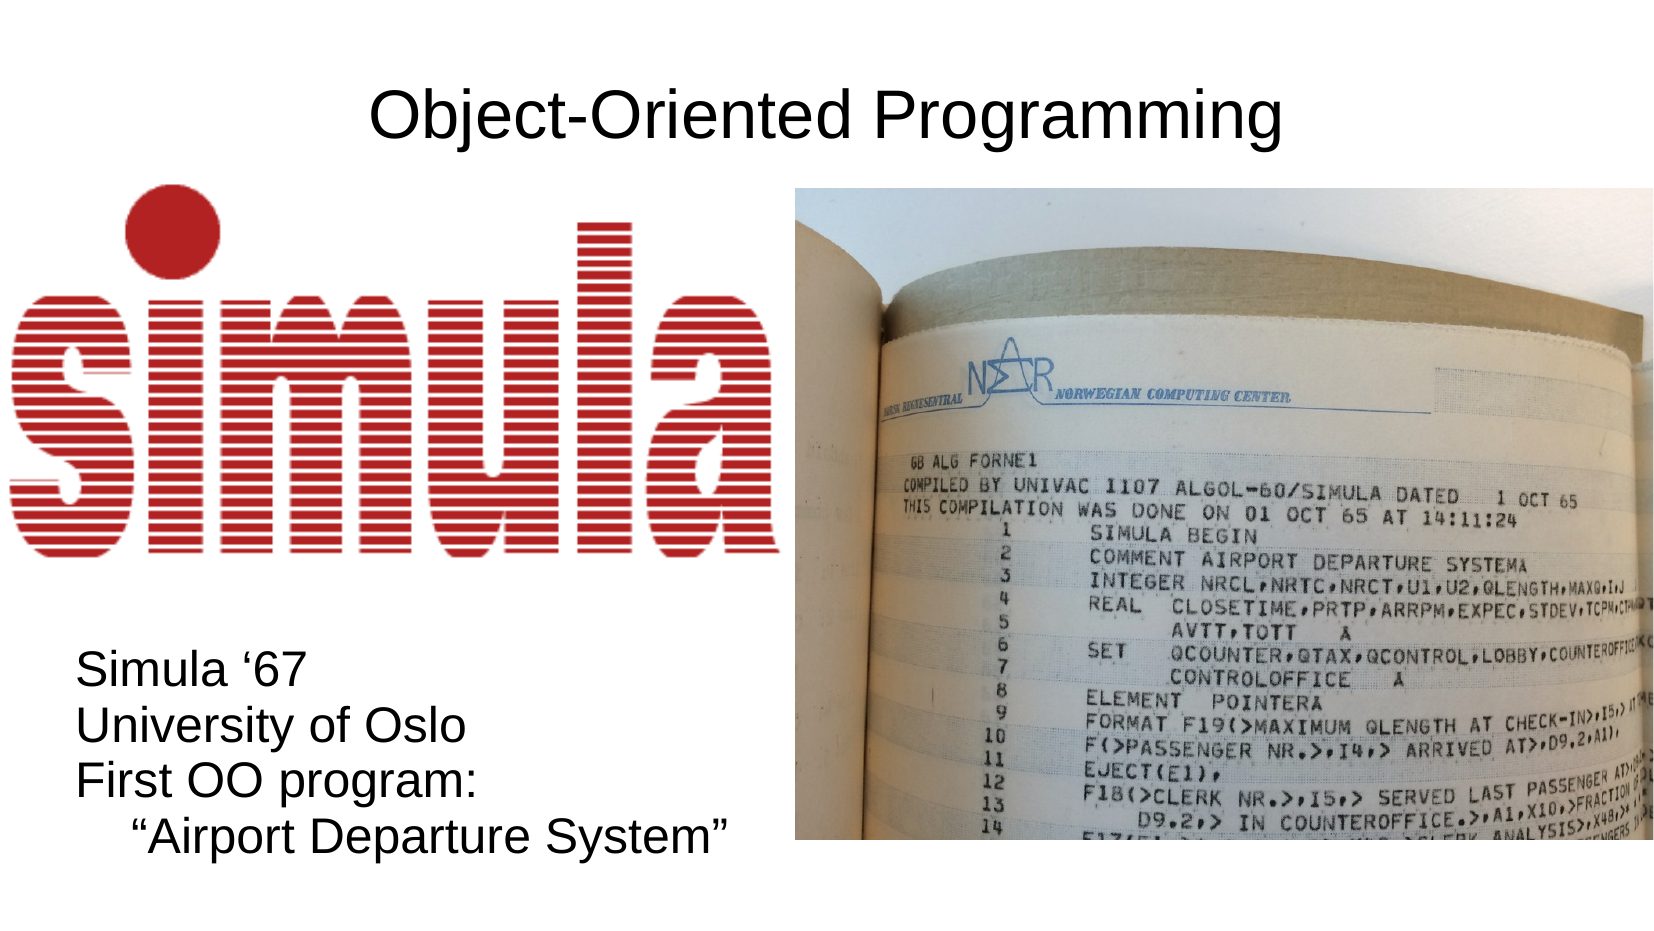

# Object-Oriented Programming
Simula ‘67
University of Oslo
First OO program:
 “Airport Departure System”